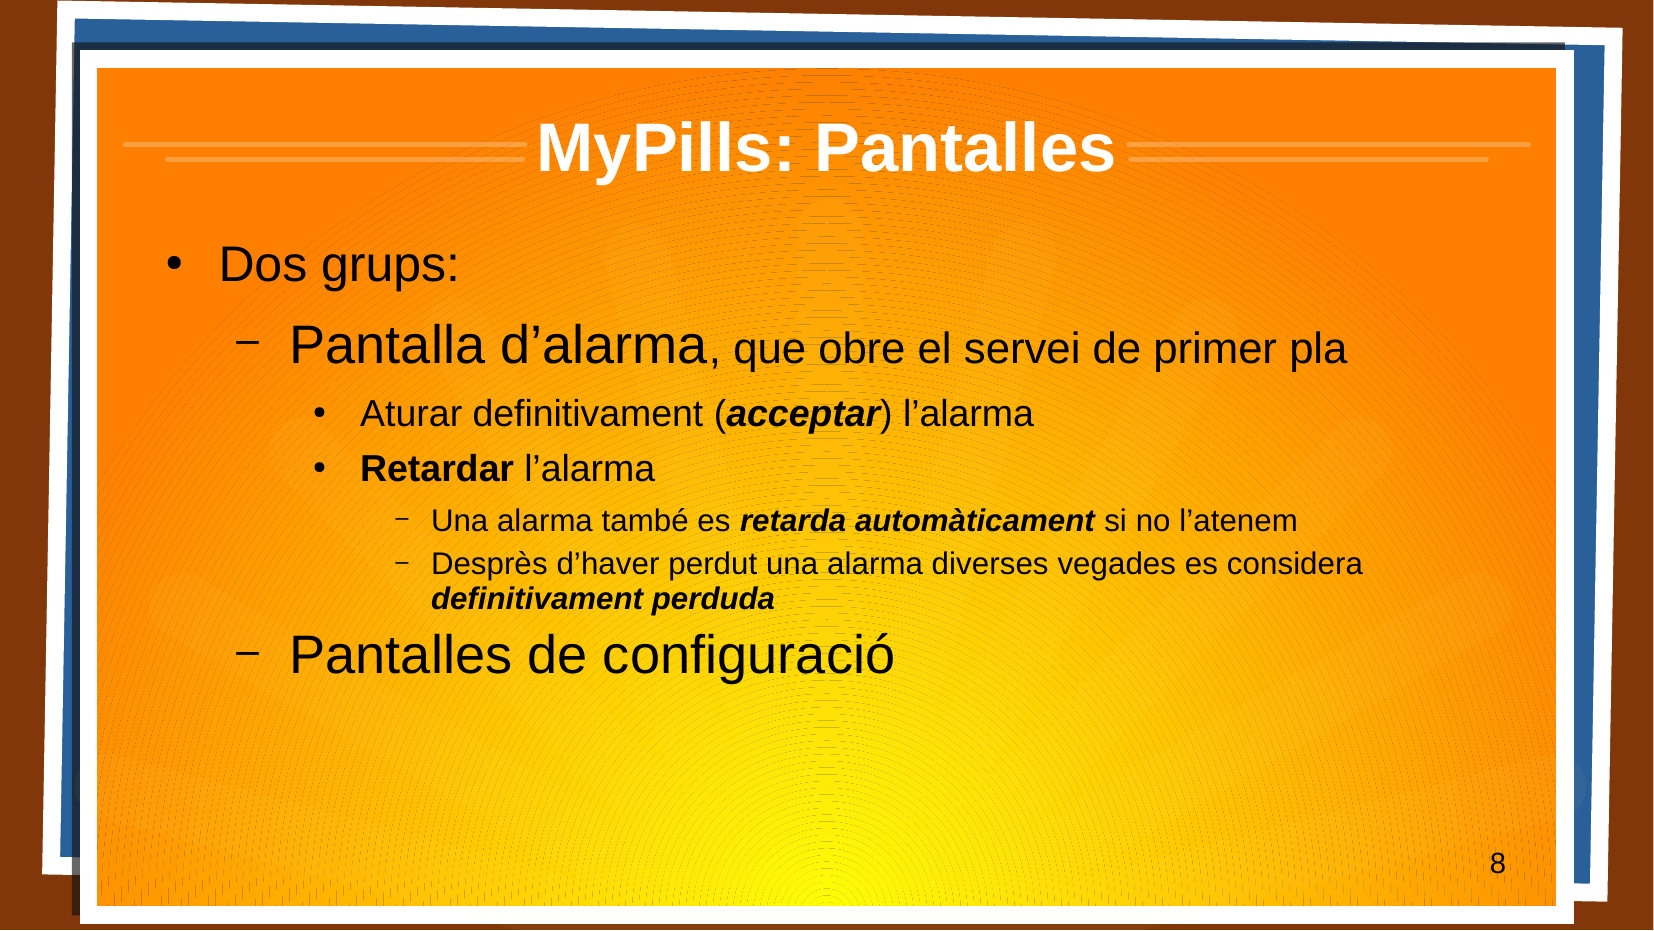

# MyPills: Pantalles
Dos grups:
Pantalla d’alarma, que obre el servei de primer pla
Aturar definitivament (acceptar) l’alarma
Retardar l’alarma
Una alarma també es retarda automàticament si no l’atenem
Desprès d’haver perdut una alarma diverses vegades es considera definitivament perduda
Pantalles de configuració
8